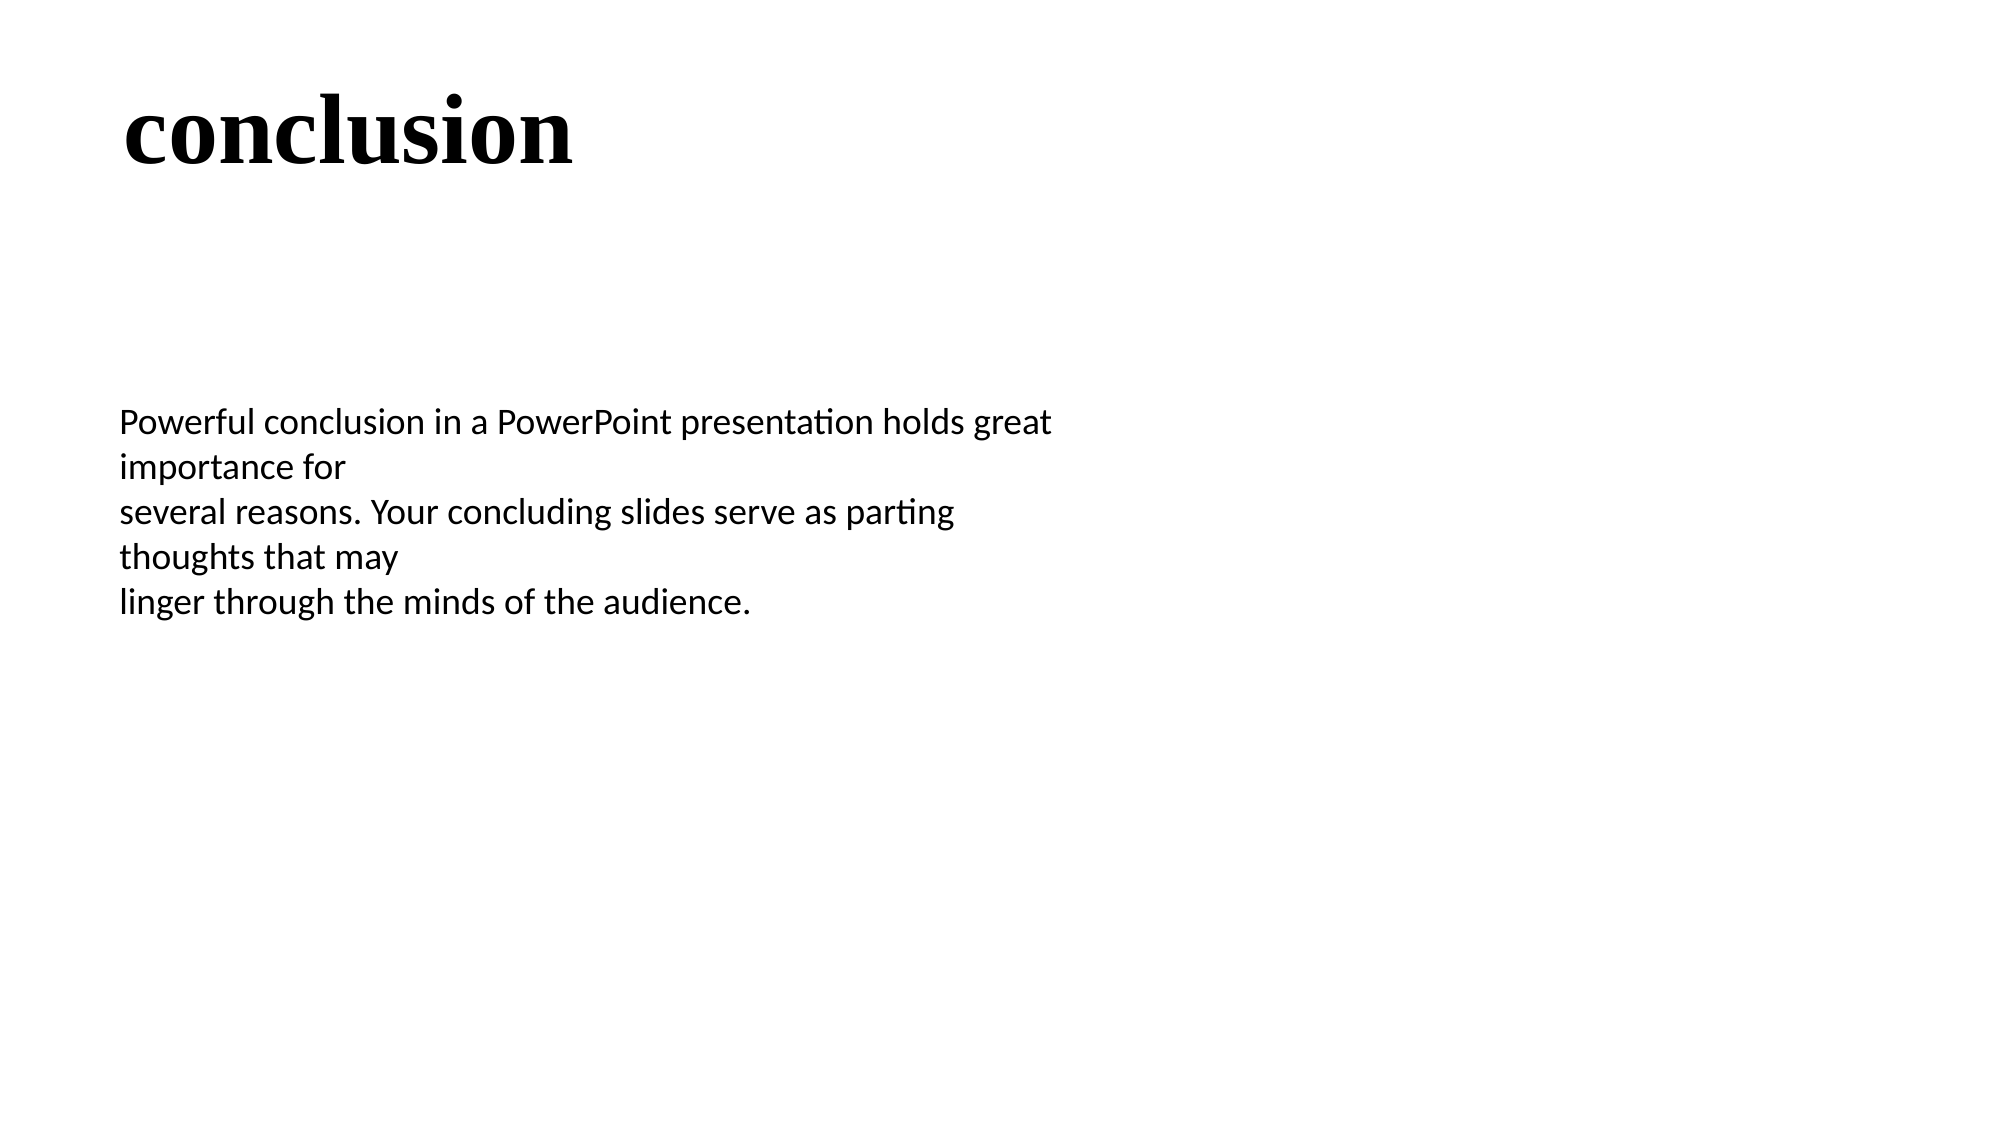

# conclusion
Powerful conclusion in a PowerPoint presentation holds great importance for
several reasons. Your concluding slides serve as parting thoughts that may
linger through the minds of the audience.